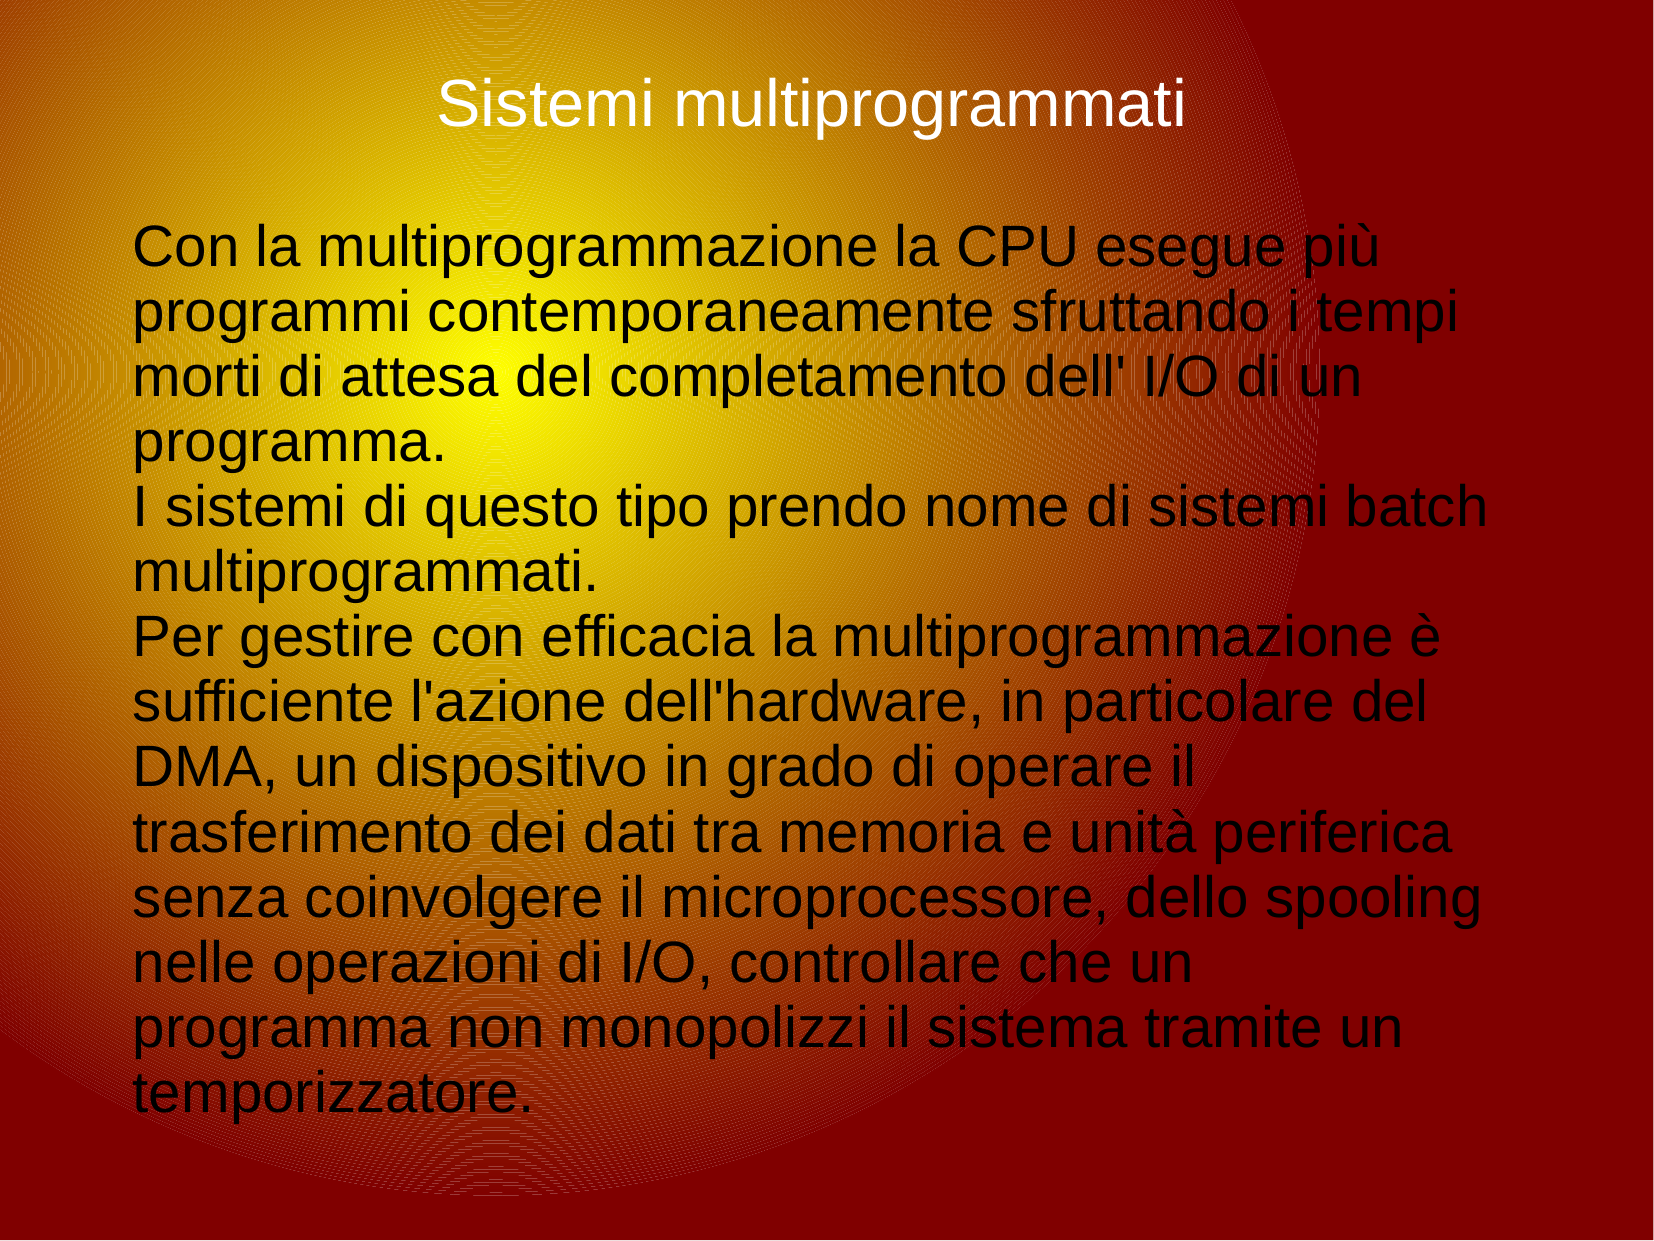

Sistemi multiprogrammati
Con la multiprogrammazione la CPU esegue più programmi contemporaneamente sfruttando i tempi morti di attesa del completamento dell' I/O di un programma.
I sistemi di questo tipo prendo nome di sistemi batch multiprogrammati.
Per gestire con efficacia la multiprogrammazione è sufficiente l'azione dell'hardware, in particolare del DMA, un dispositivo in grado di operare il trasferimento dei dati tra memoria e unità periferica senza coinvolgere il microprocessore, dello spooling nelle operazioni di I/O, controllare che un programma non monopolizzi il sistema tramite un temporizzatore.